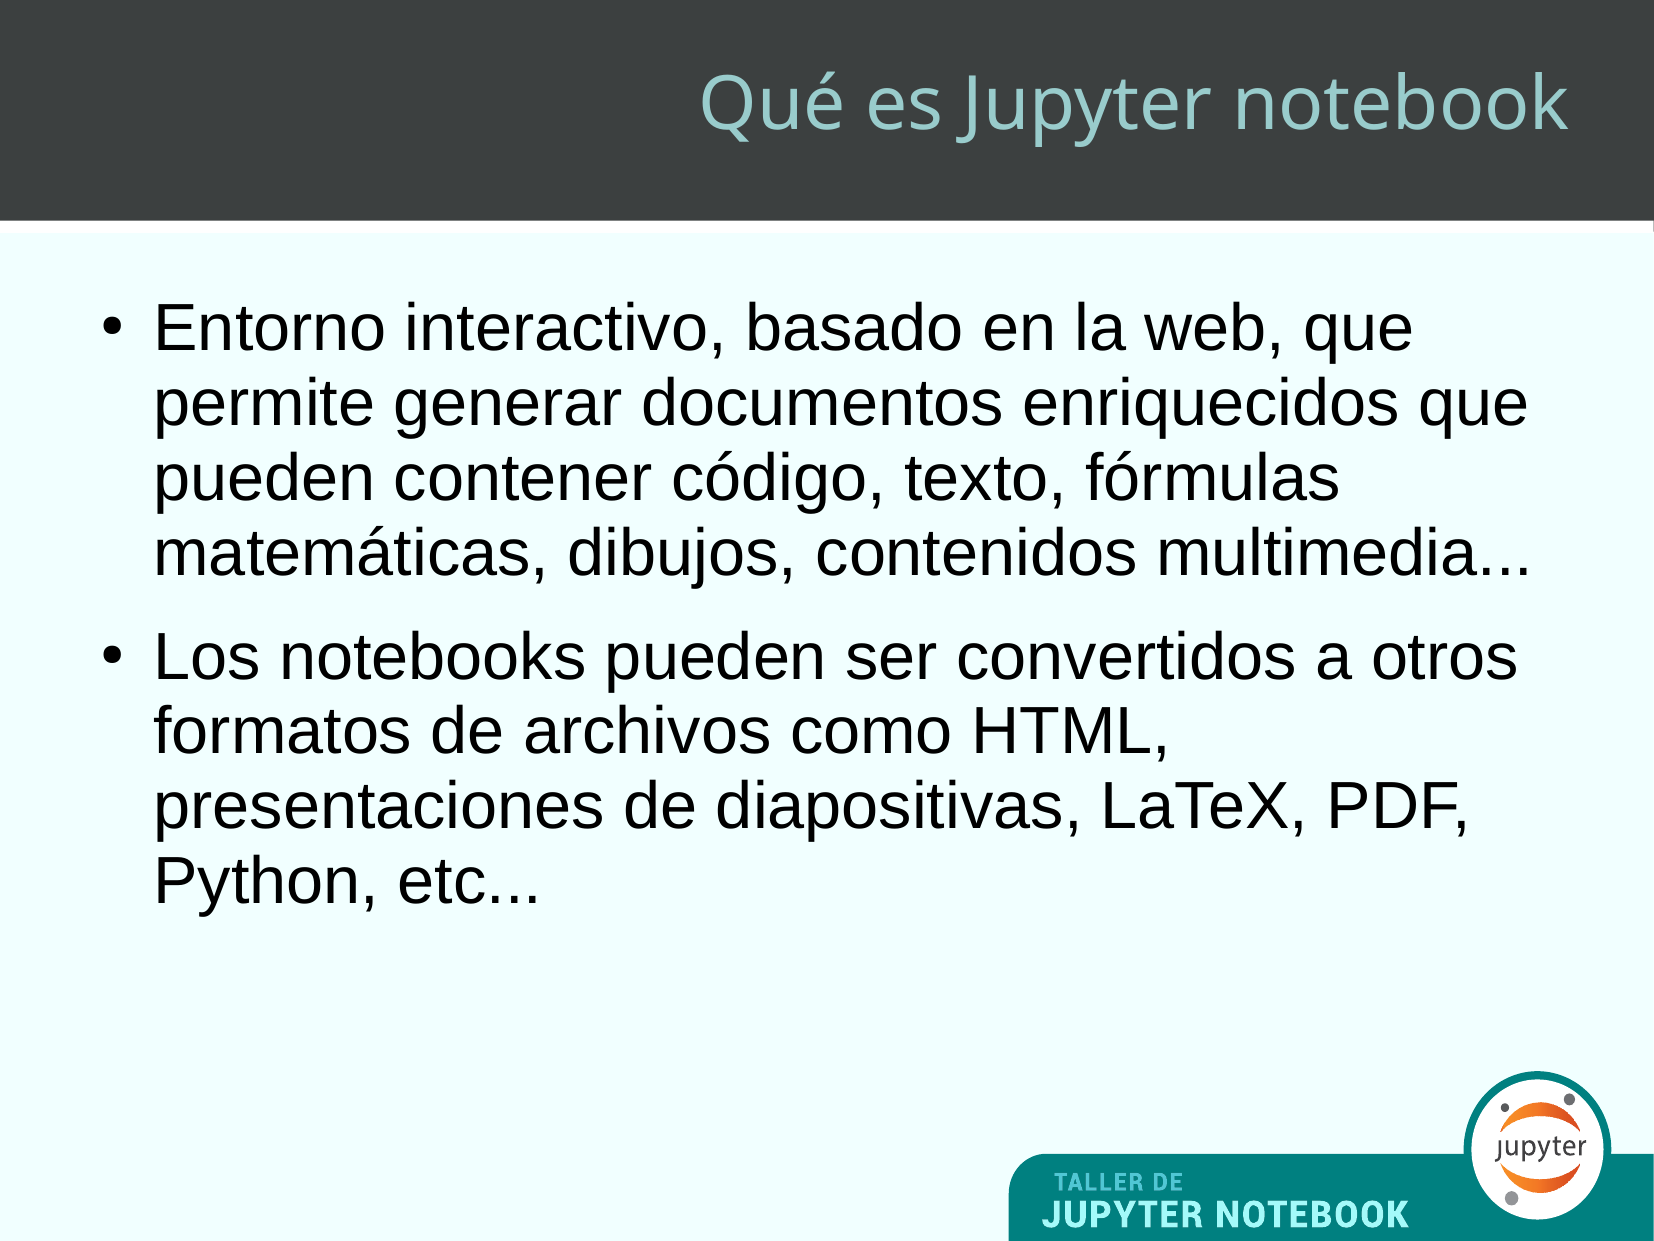

# Qué es Jupyter notebook
Entorno interactivo, basado en la web, que permite generar documentos enriquecidos que pueden contener código, texto, fórmulas matemáticas, dibujos, contenidos multimedia...
Los notebooks pueden ser convertidos a otros formatos de archivos como HTML, presentaciones de diapositivas, LaTeX, PDF, Python, etc...